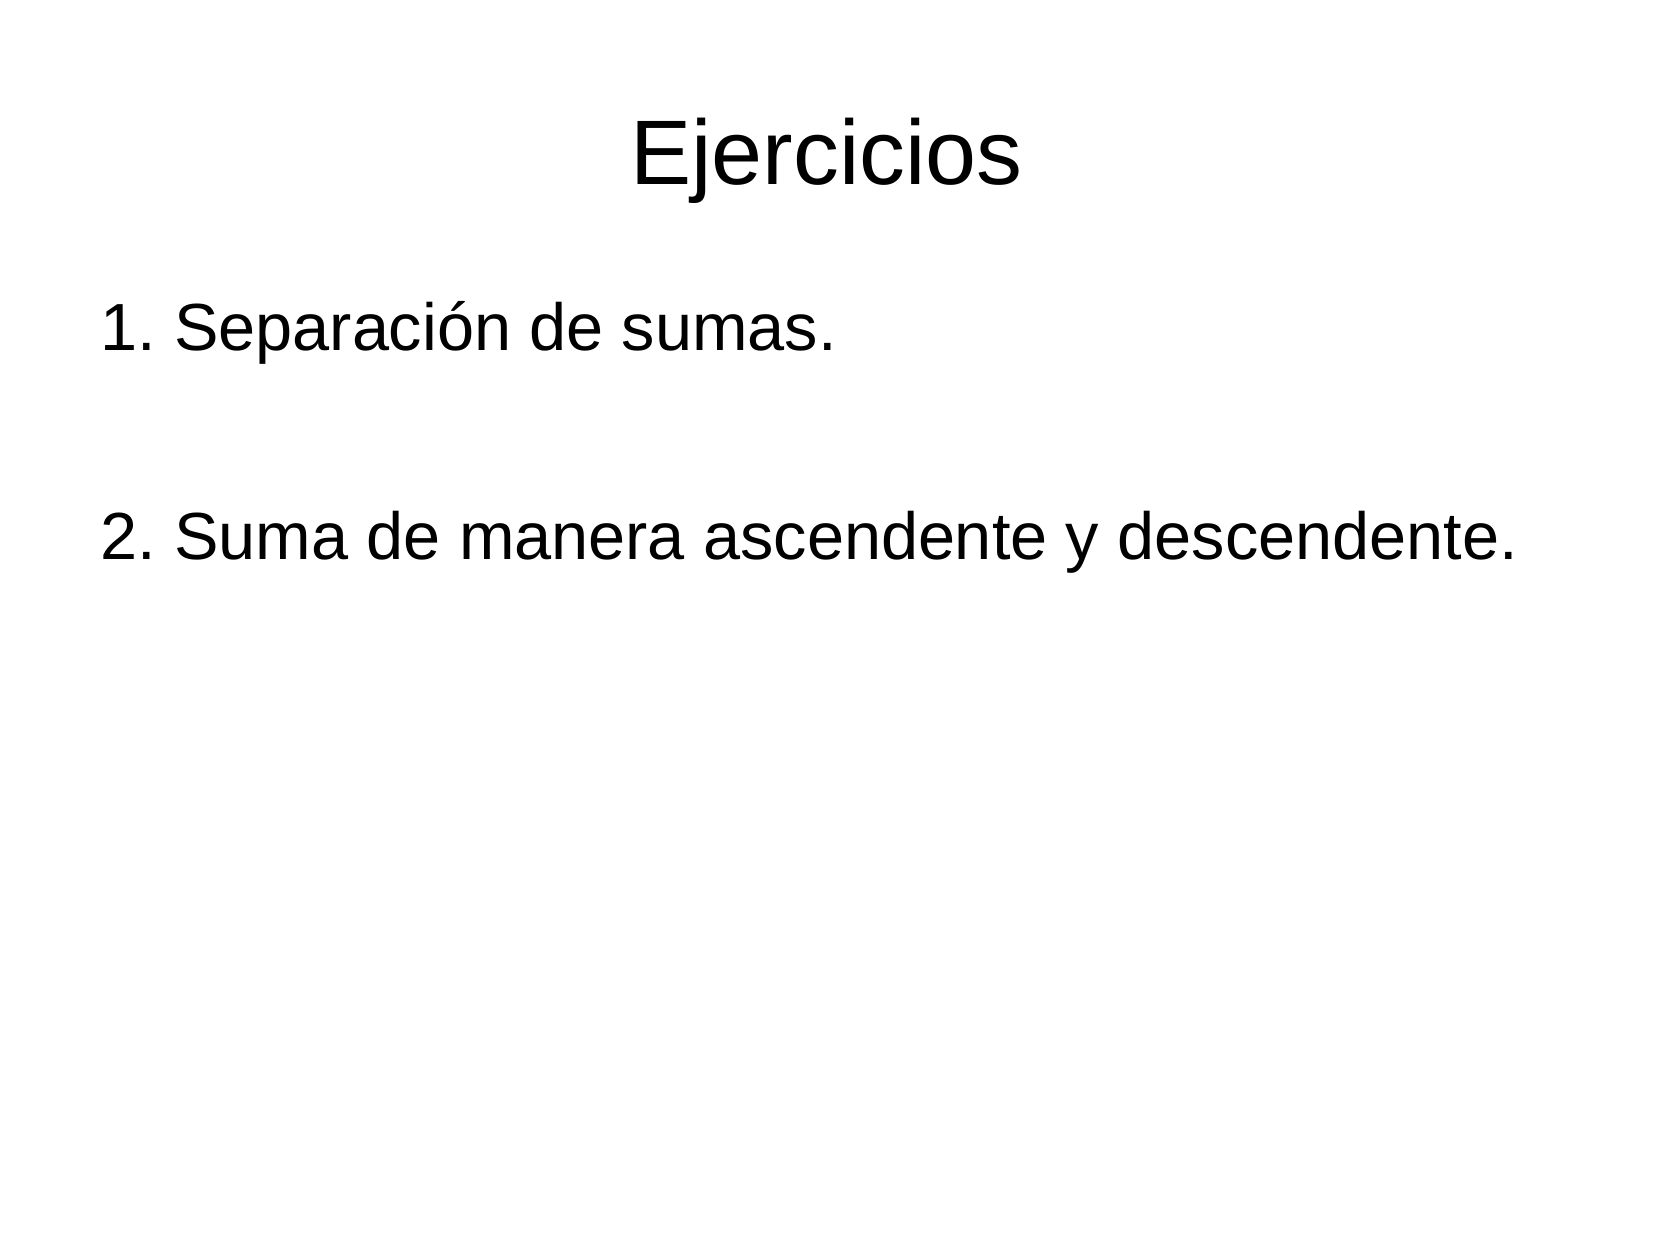

# Ejercicios
 Separación de sumas.
 Suma de manera ascendente y descendente.